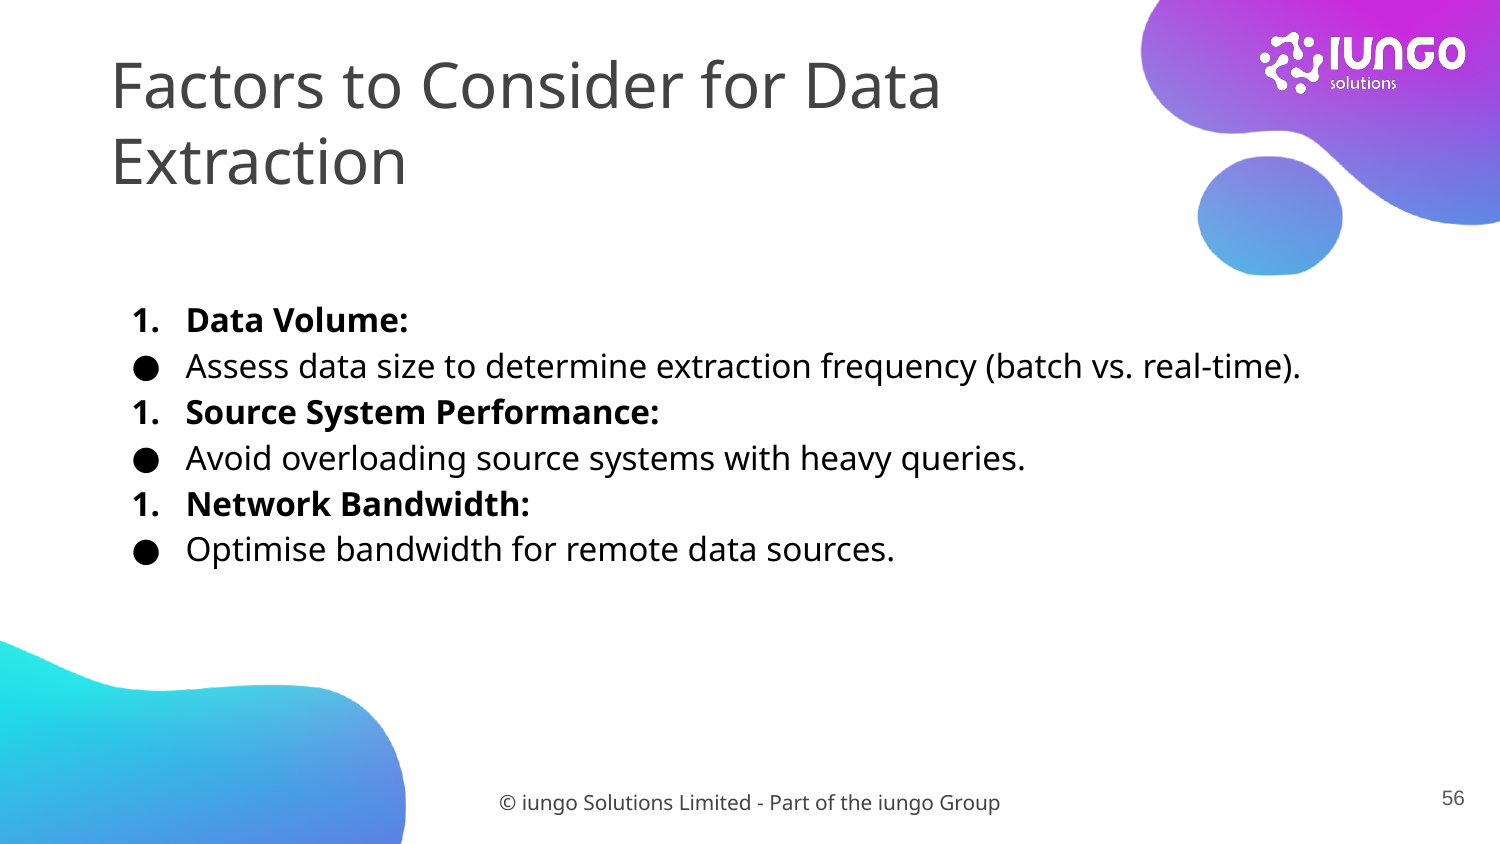

# Factors to Consider for Data Extraction
Data Volume:
Assess data size to determine extraction frequency (batch vs. real-time).
Source System Performance:
Avoid overloading source systems with heavy queries.
Network Bandwidth:
Optimise bandwidth for remote data sources.